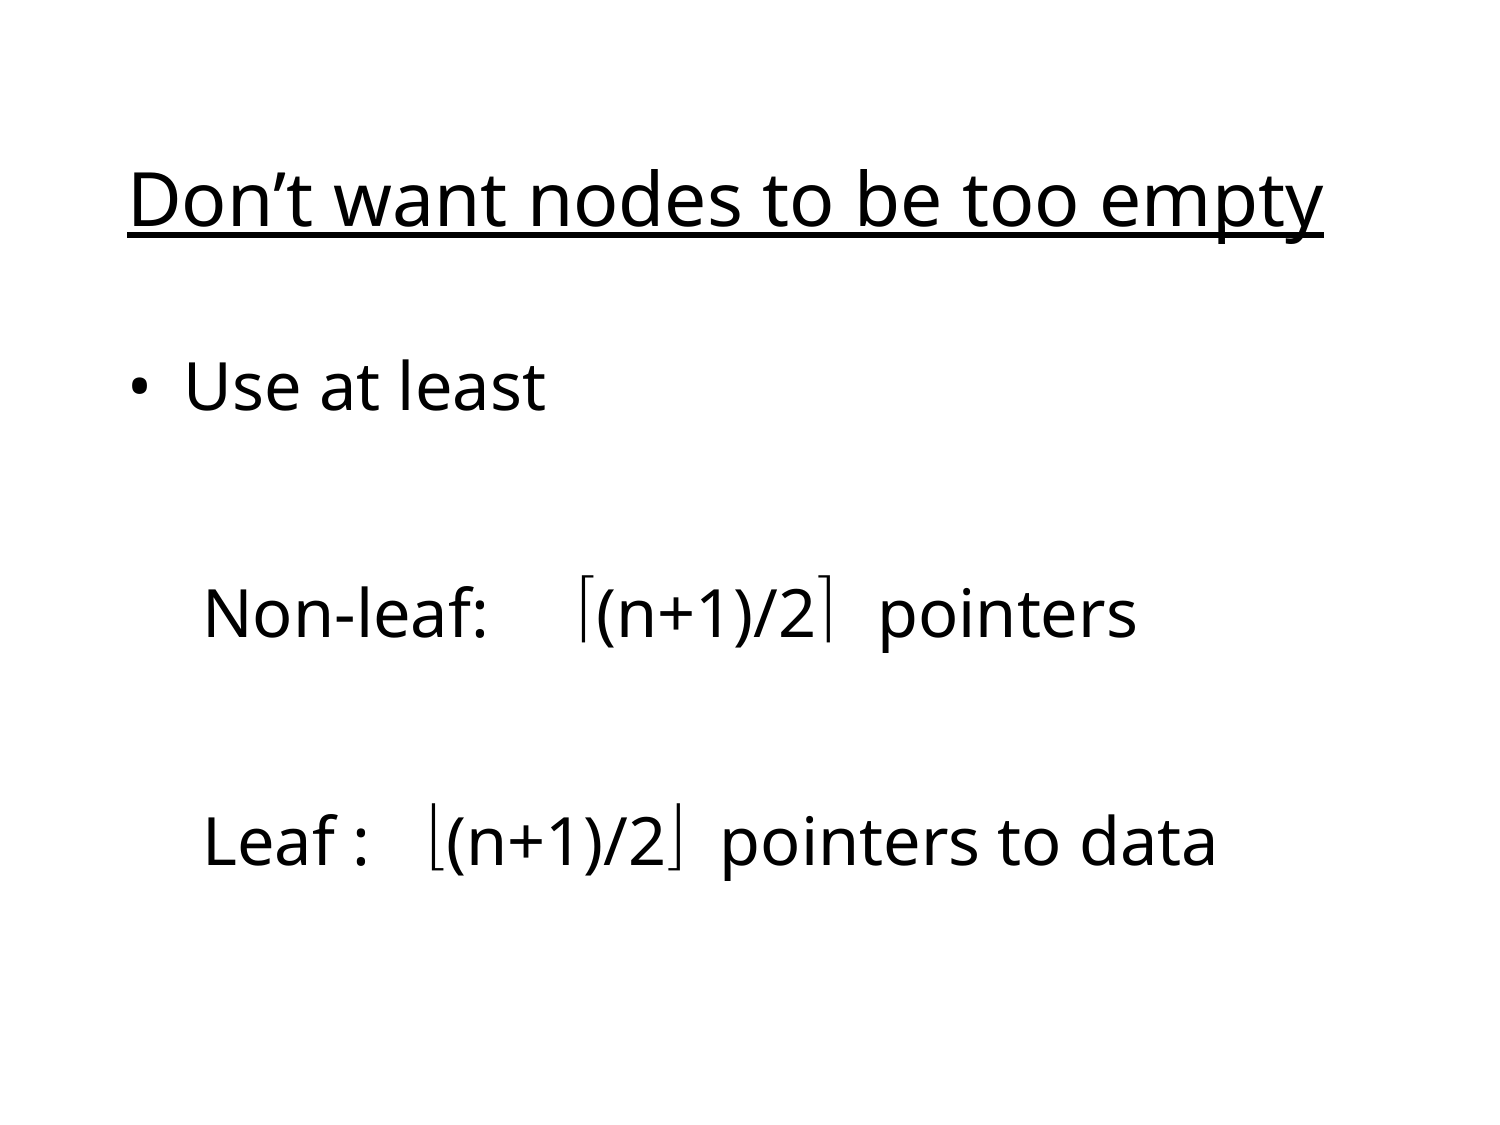

# Don’t want nodes to be too empty
Use at least
Non-leaf:	(n+1)/2	pointers
Leaf :	(n+1)/2 pointers to data